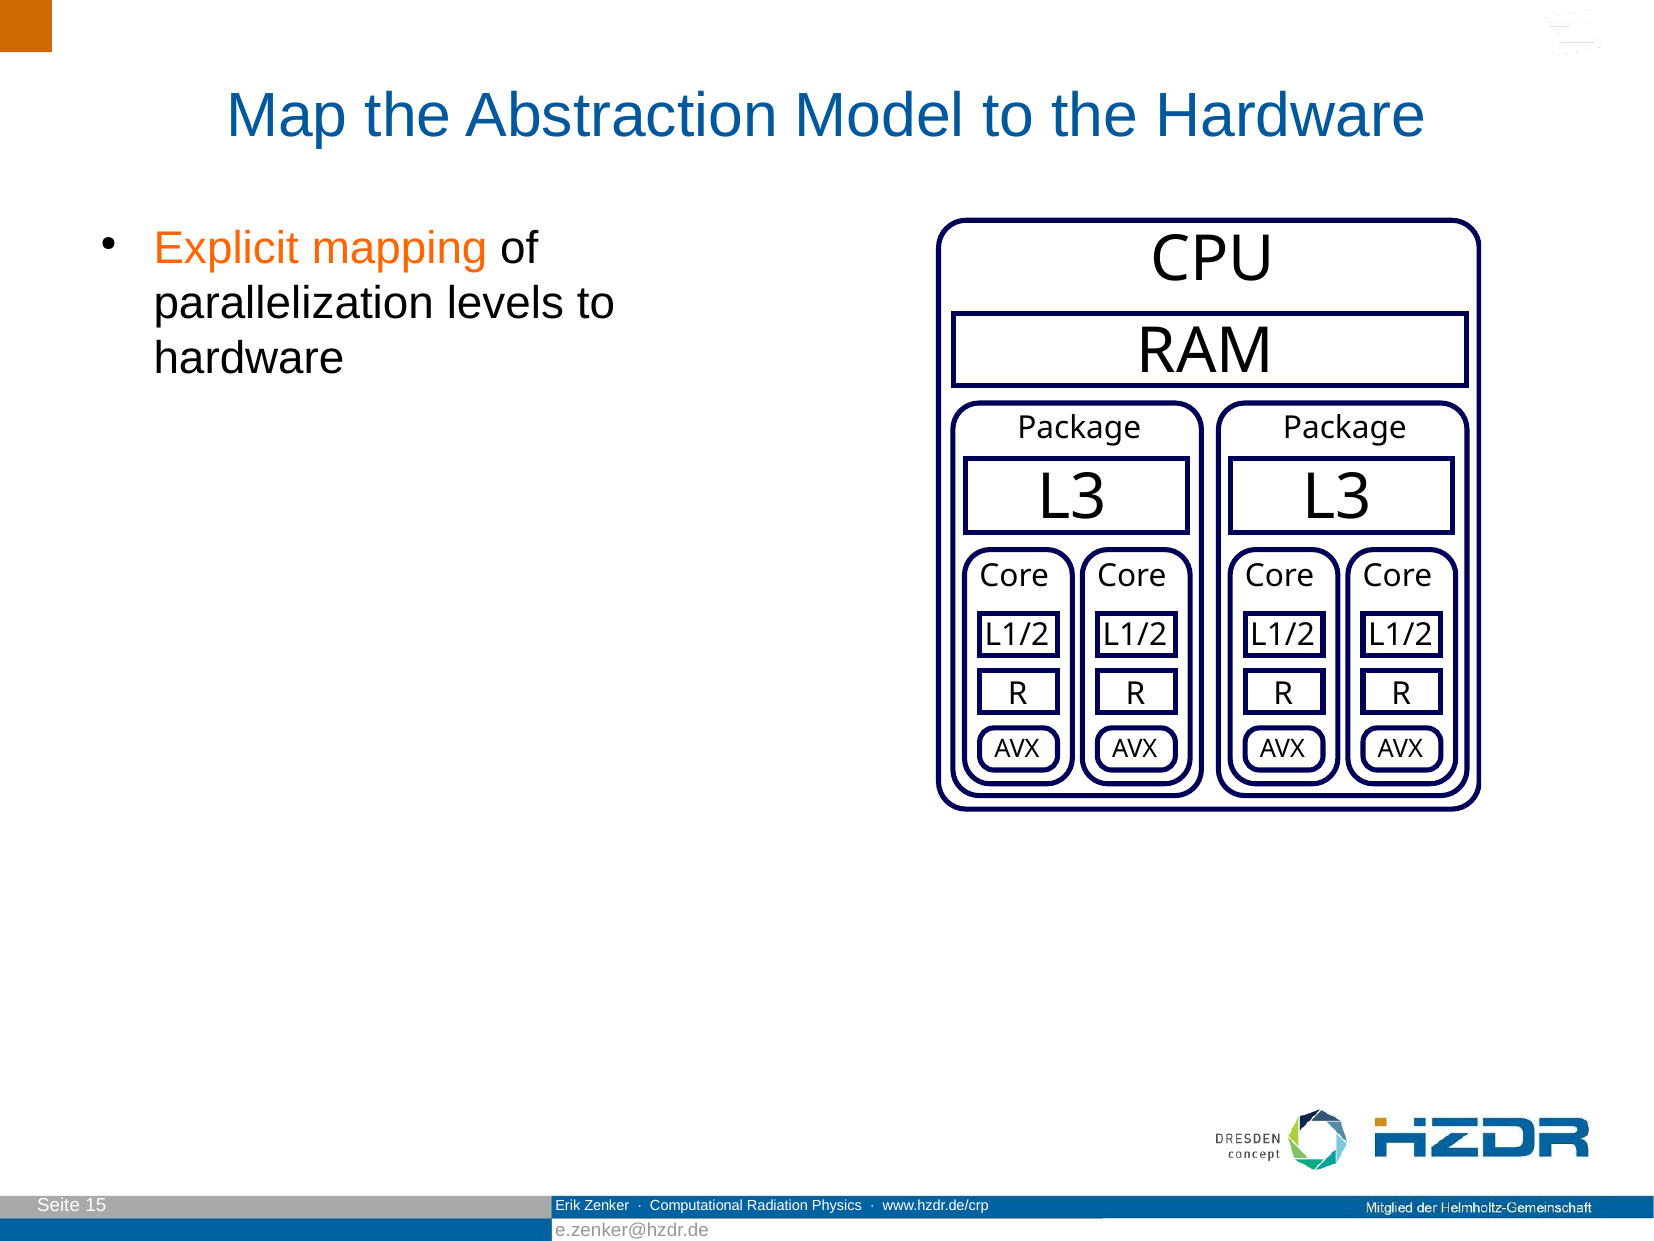

Map the Abstraction Model to the Hardware
# Explicit mapping of parallelization levels to hardware